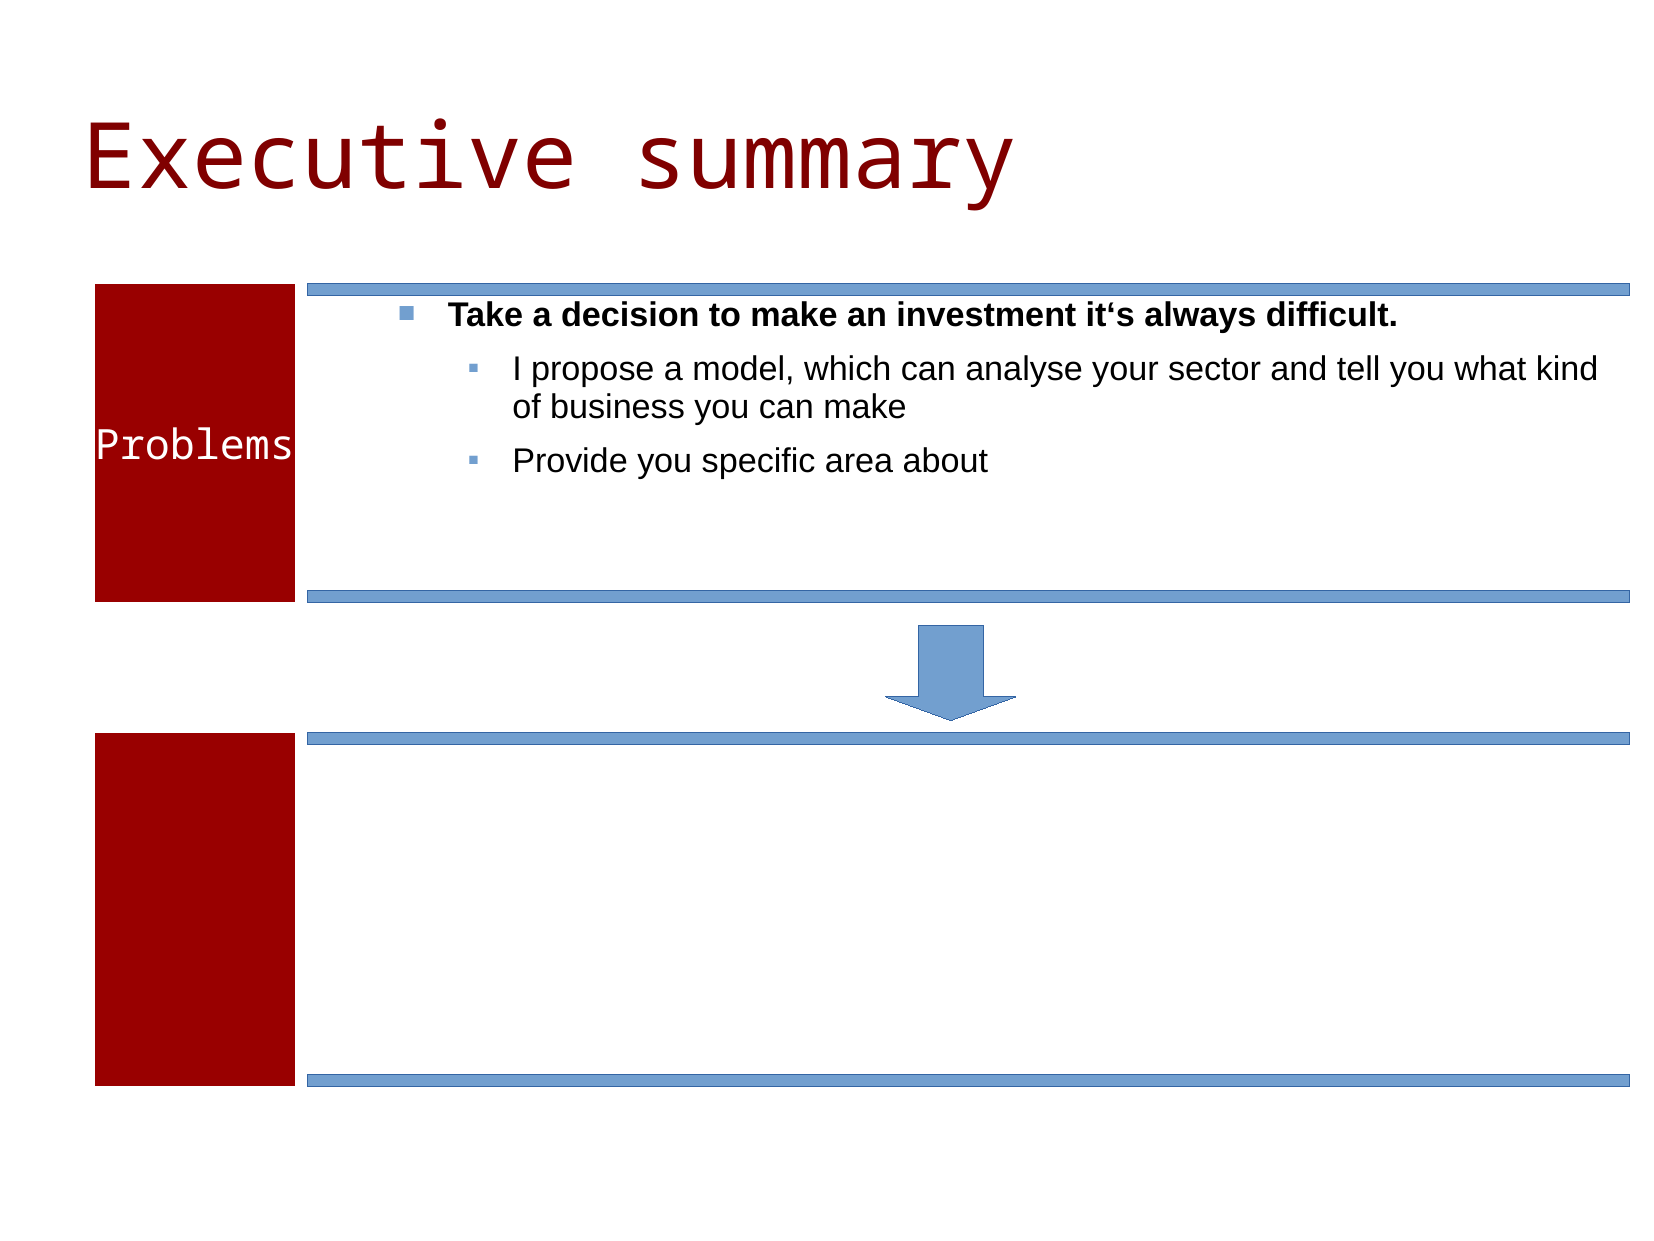

# Executive summary
Problems
Take a decision to make an investment it‘s always difficult.
I propose a model, which can analyse your sector and tell you what kind of business you can make
Provide you specific area about